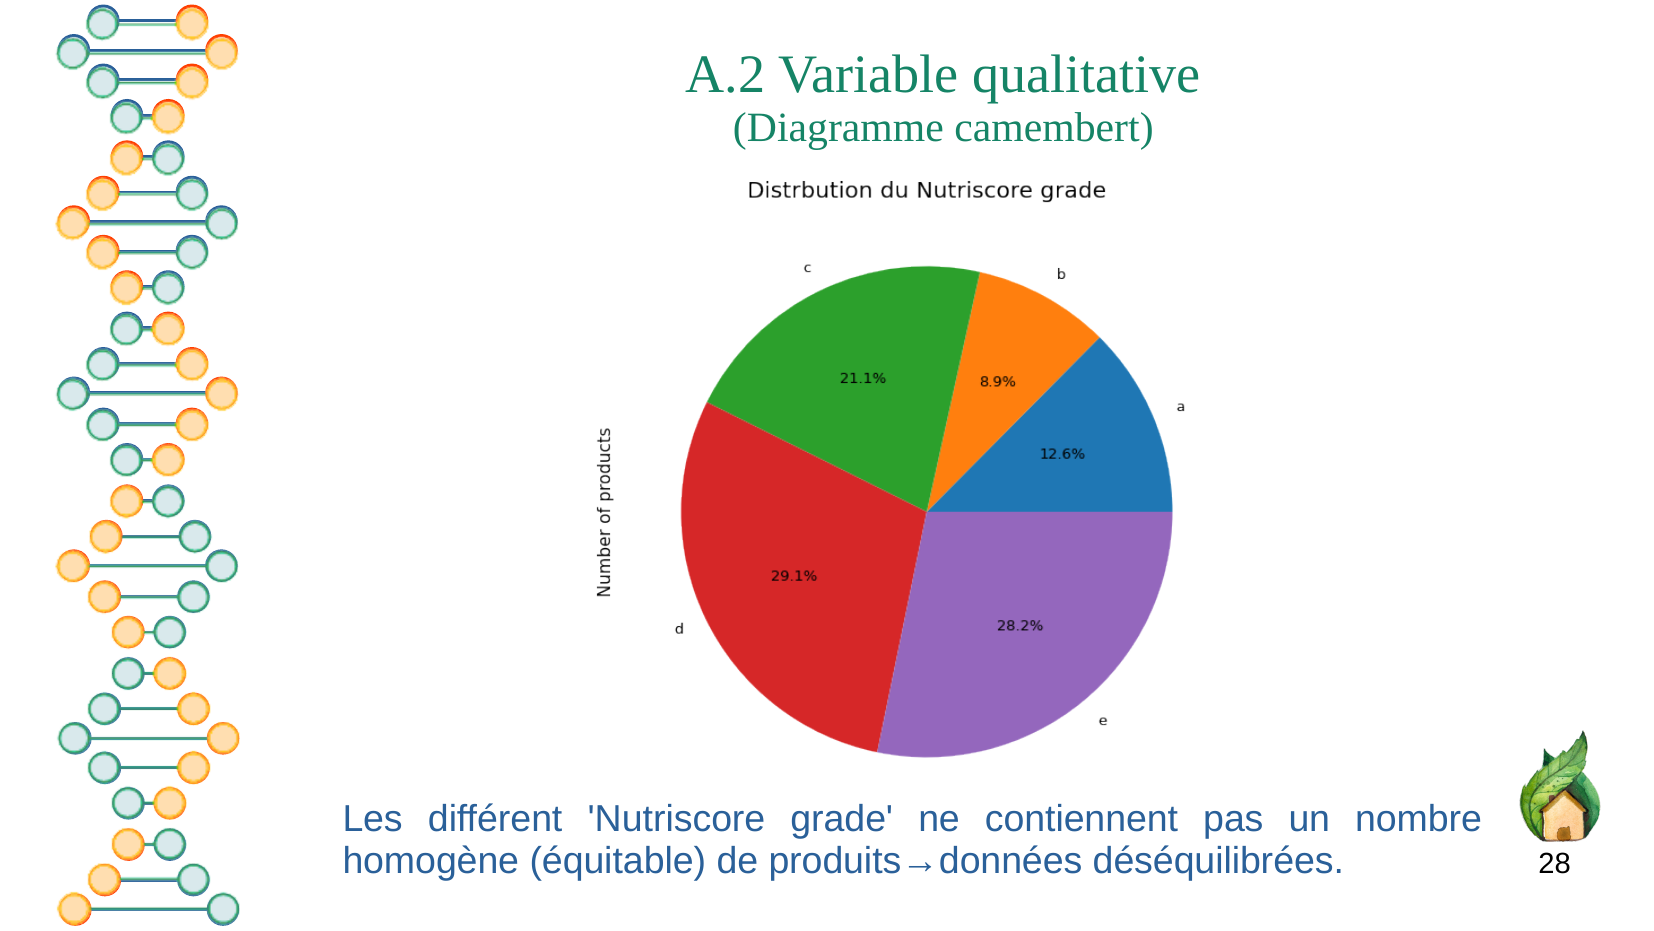

# A.2 Variable qualitative (Diagramme camembert)
Les différent 'Nutriscore grade' ne contiennent pas un nombre homogène (équitable) de produits→données déséquilibrées.
28